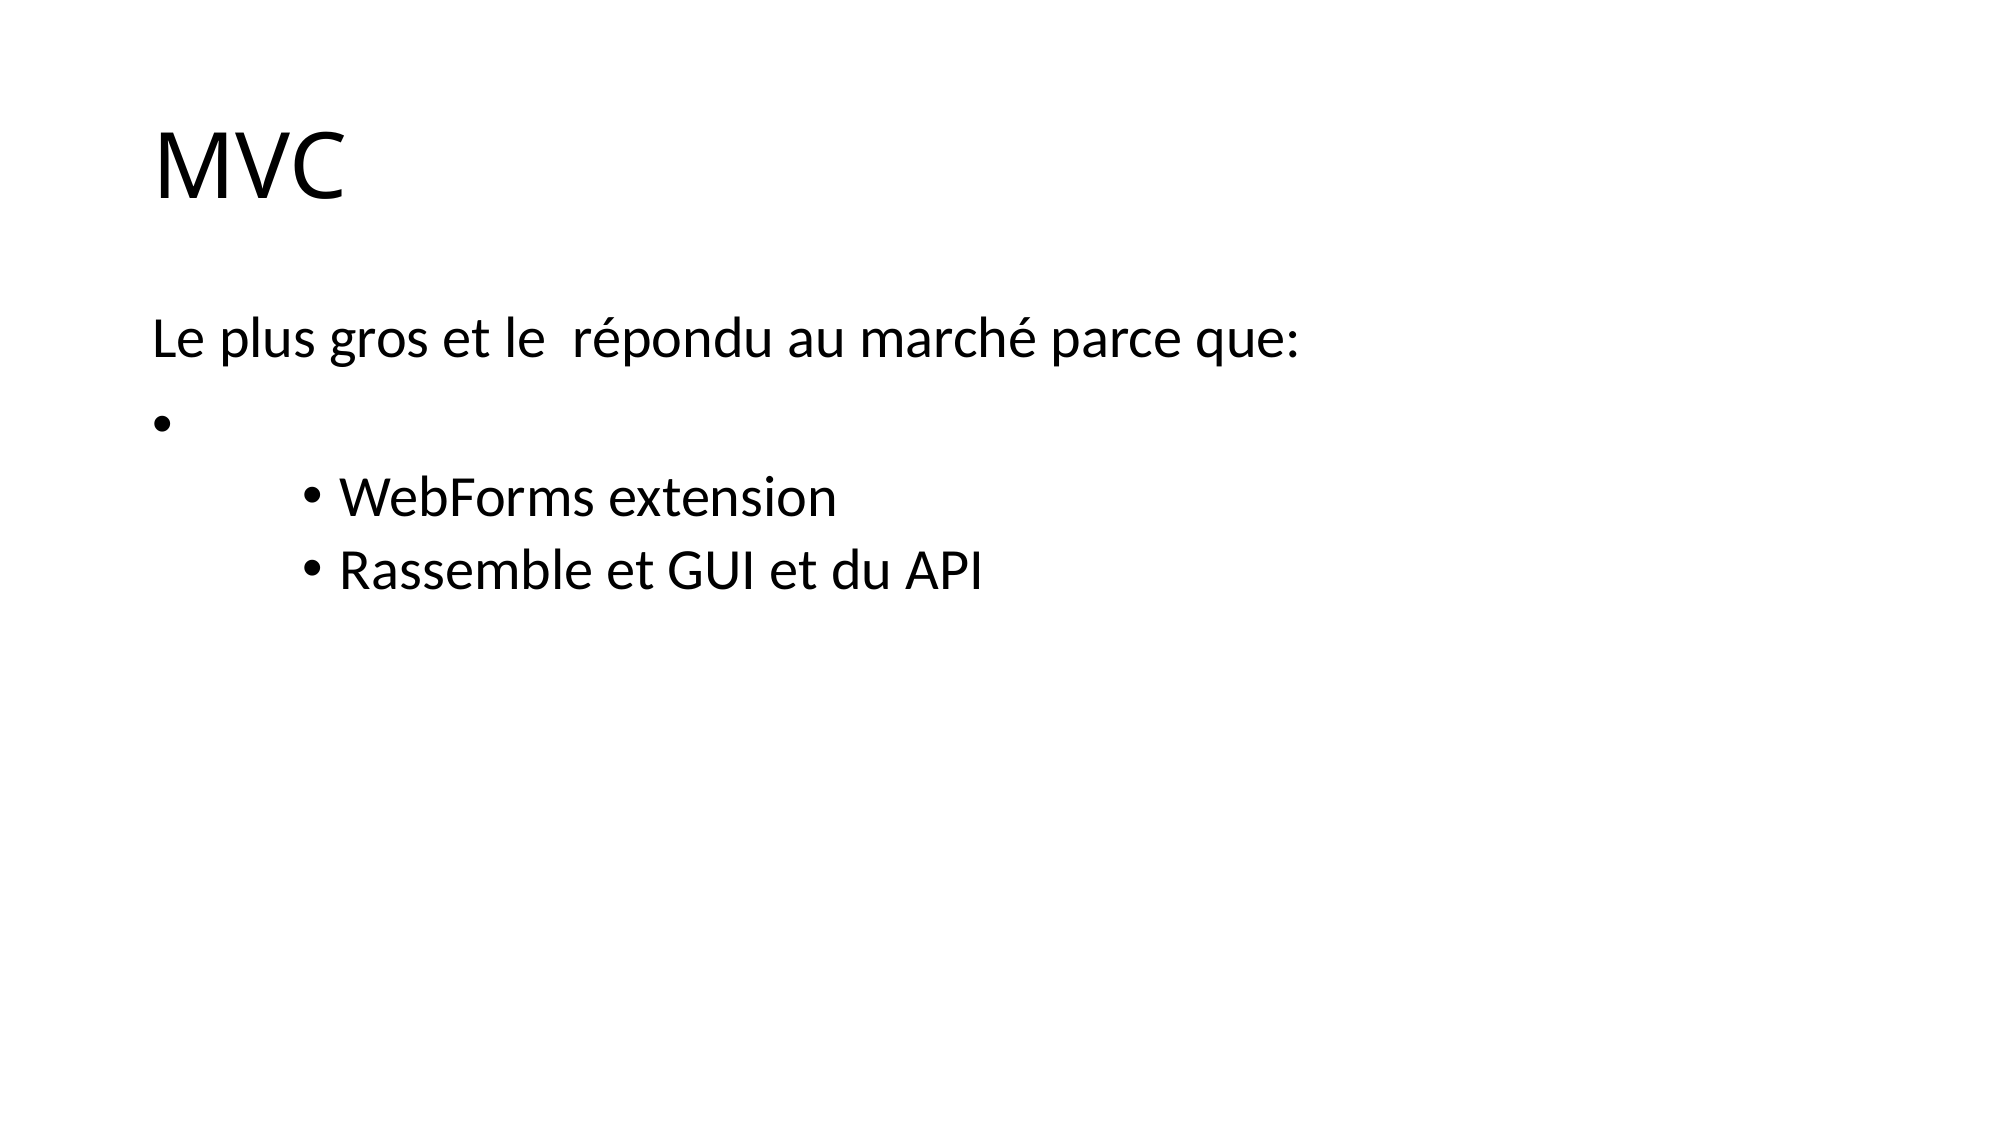

# MVC
Le plus gros et le répondu au marché parce que:
WebForms extension
Rassemble et GUI et du API